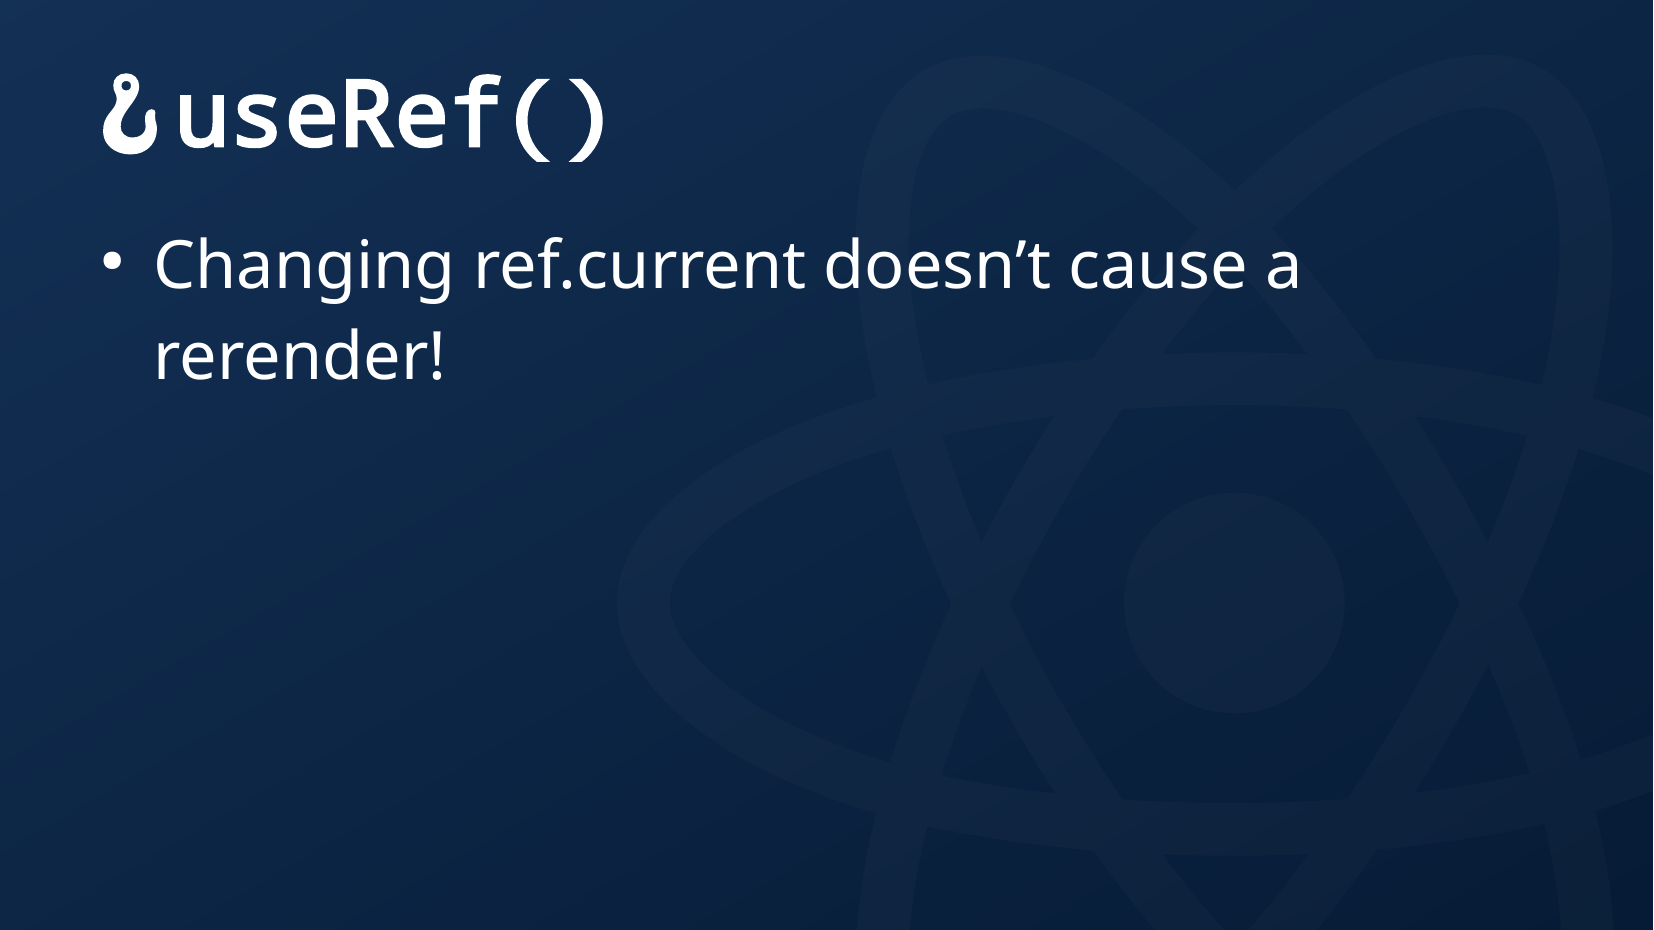

# 🪝useRef()
Changing ref.current doesn’t cause a rerender!